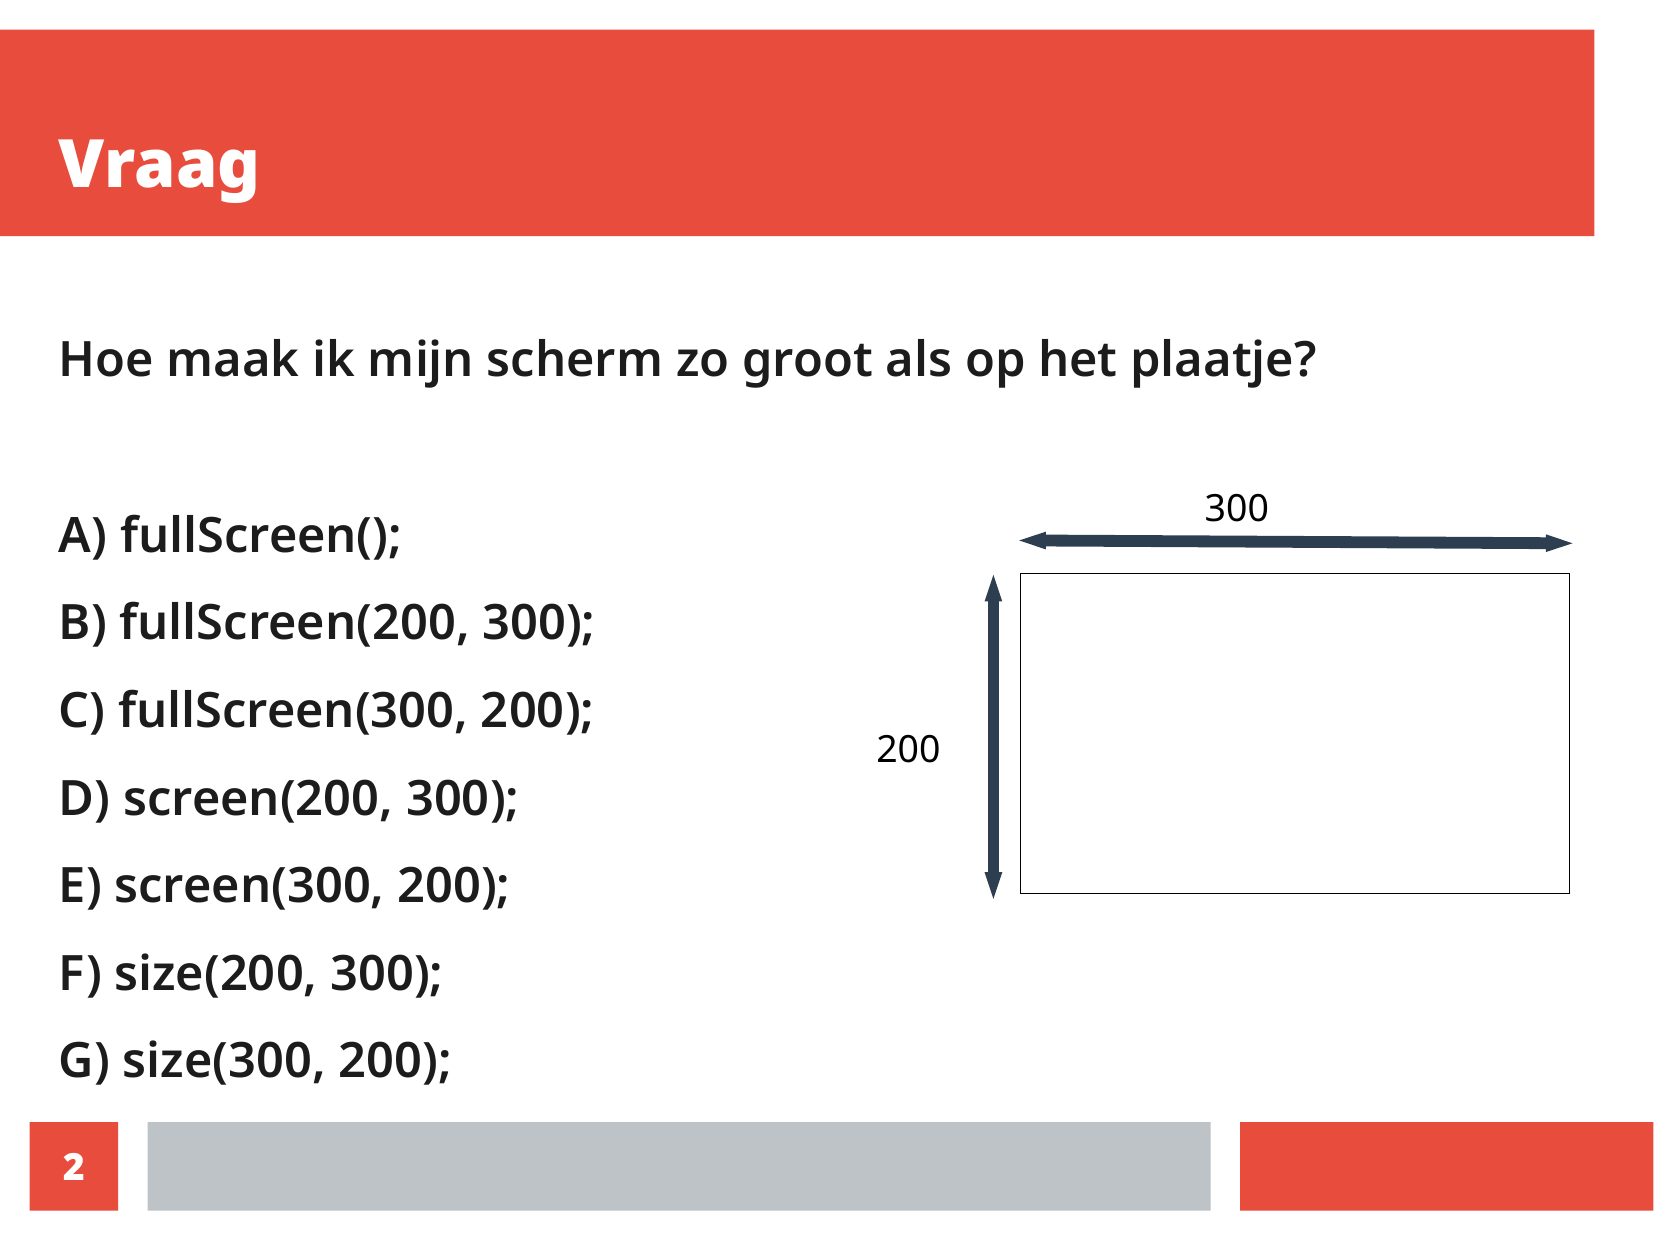

# Vraag
Hoe maak ik mijn scherm zo groot als op het plaatje?
A) fullScreen();
B) fullScreen(200, 300);
C) fullScreen(300, 200);
D) screen(200, 300);
E) screen(300, 200);
F) size(200, 300);
G) size(300, 200);
300
200
2